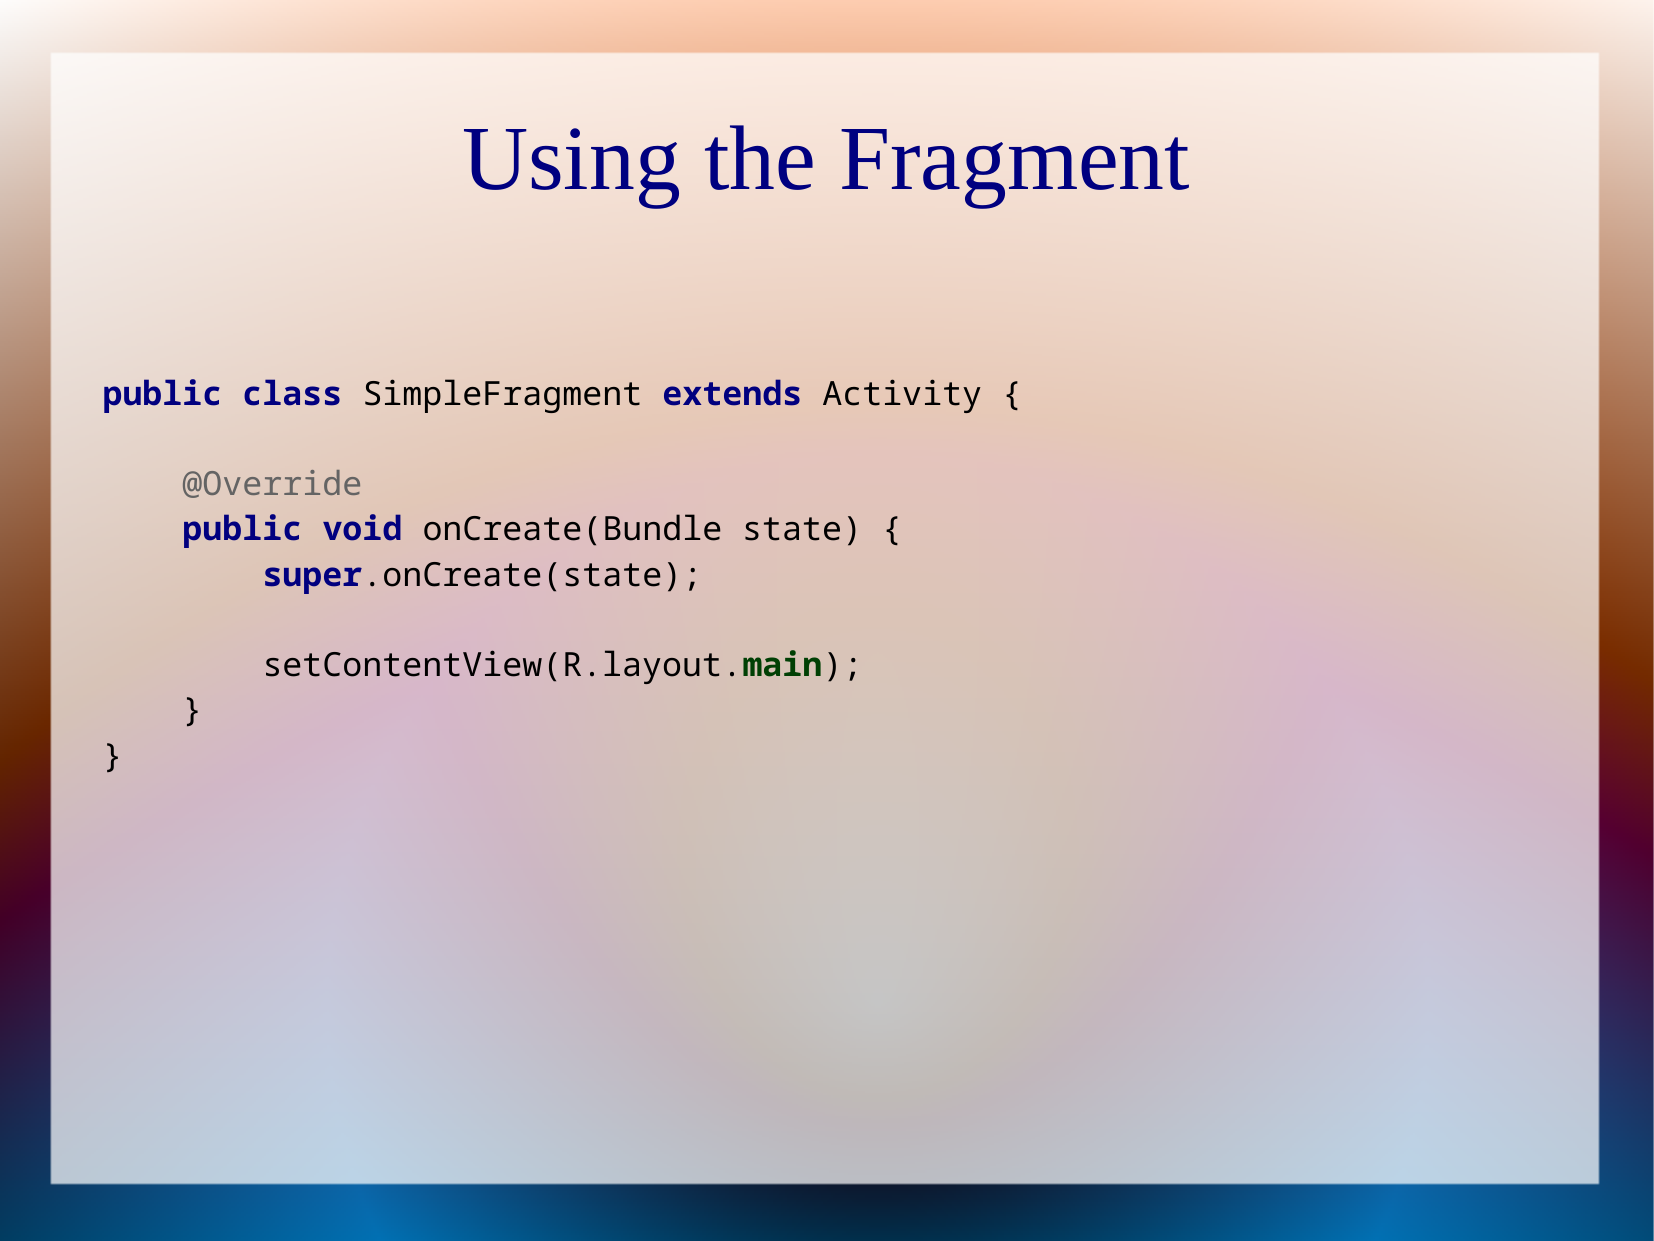

# Using the Fragment
public class SimpleFragment extends Activity {
 @Override
 public void onCreate(Bundle state) {
 super.onCreate(state);
 setContentView(R.layout.main);
 }
}